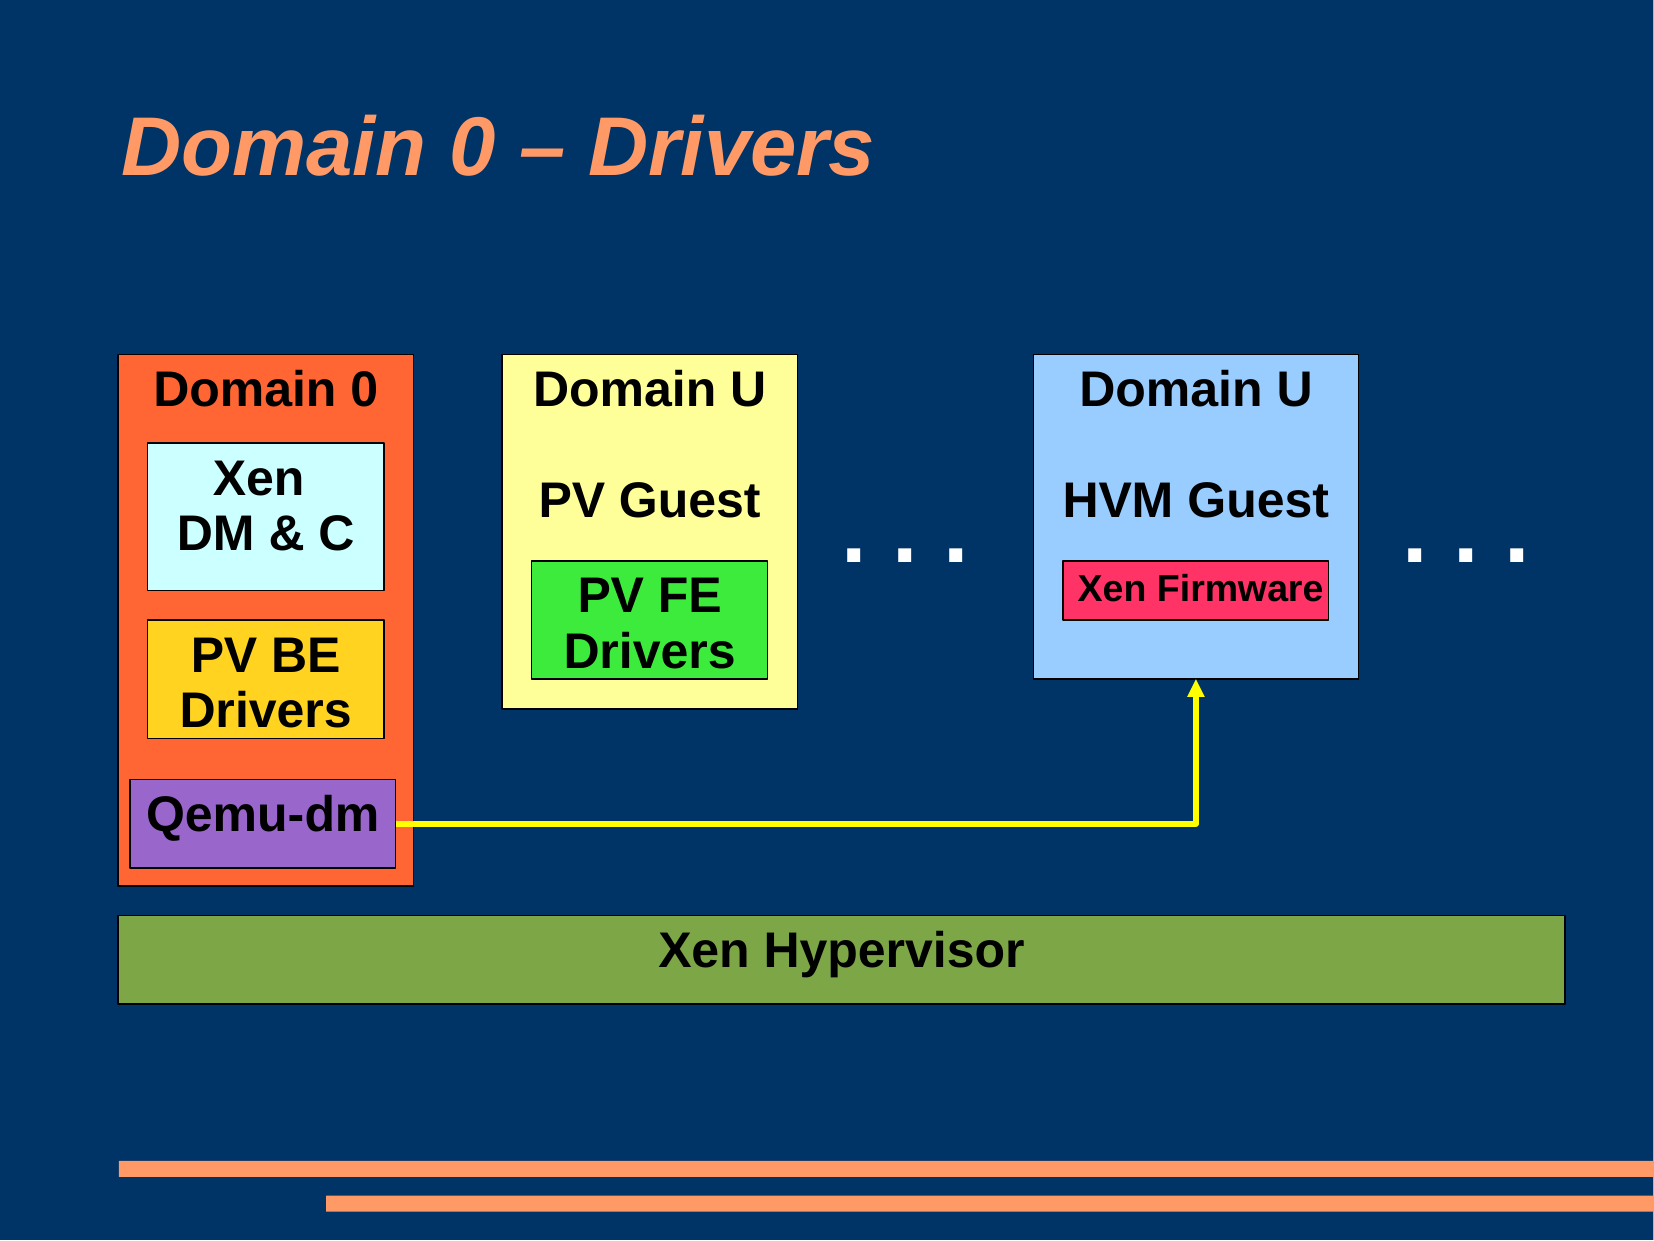

# Domain 0 – Drivers
Domain 0
Domain U
PV Guest
Domain U
HVM Guest
Xen
DM & C
. . .
. . .
PV FE
Drivers
Xen Firmware
PV BE
Drivers
Qemu-dm
Xen Hypervisor